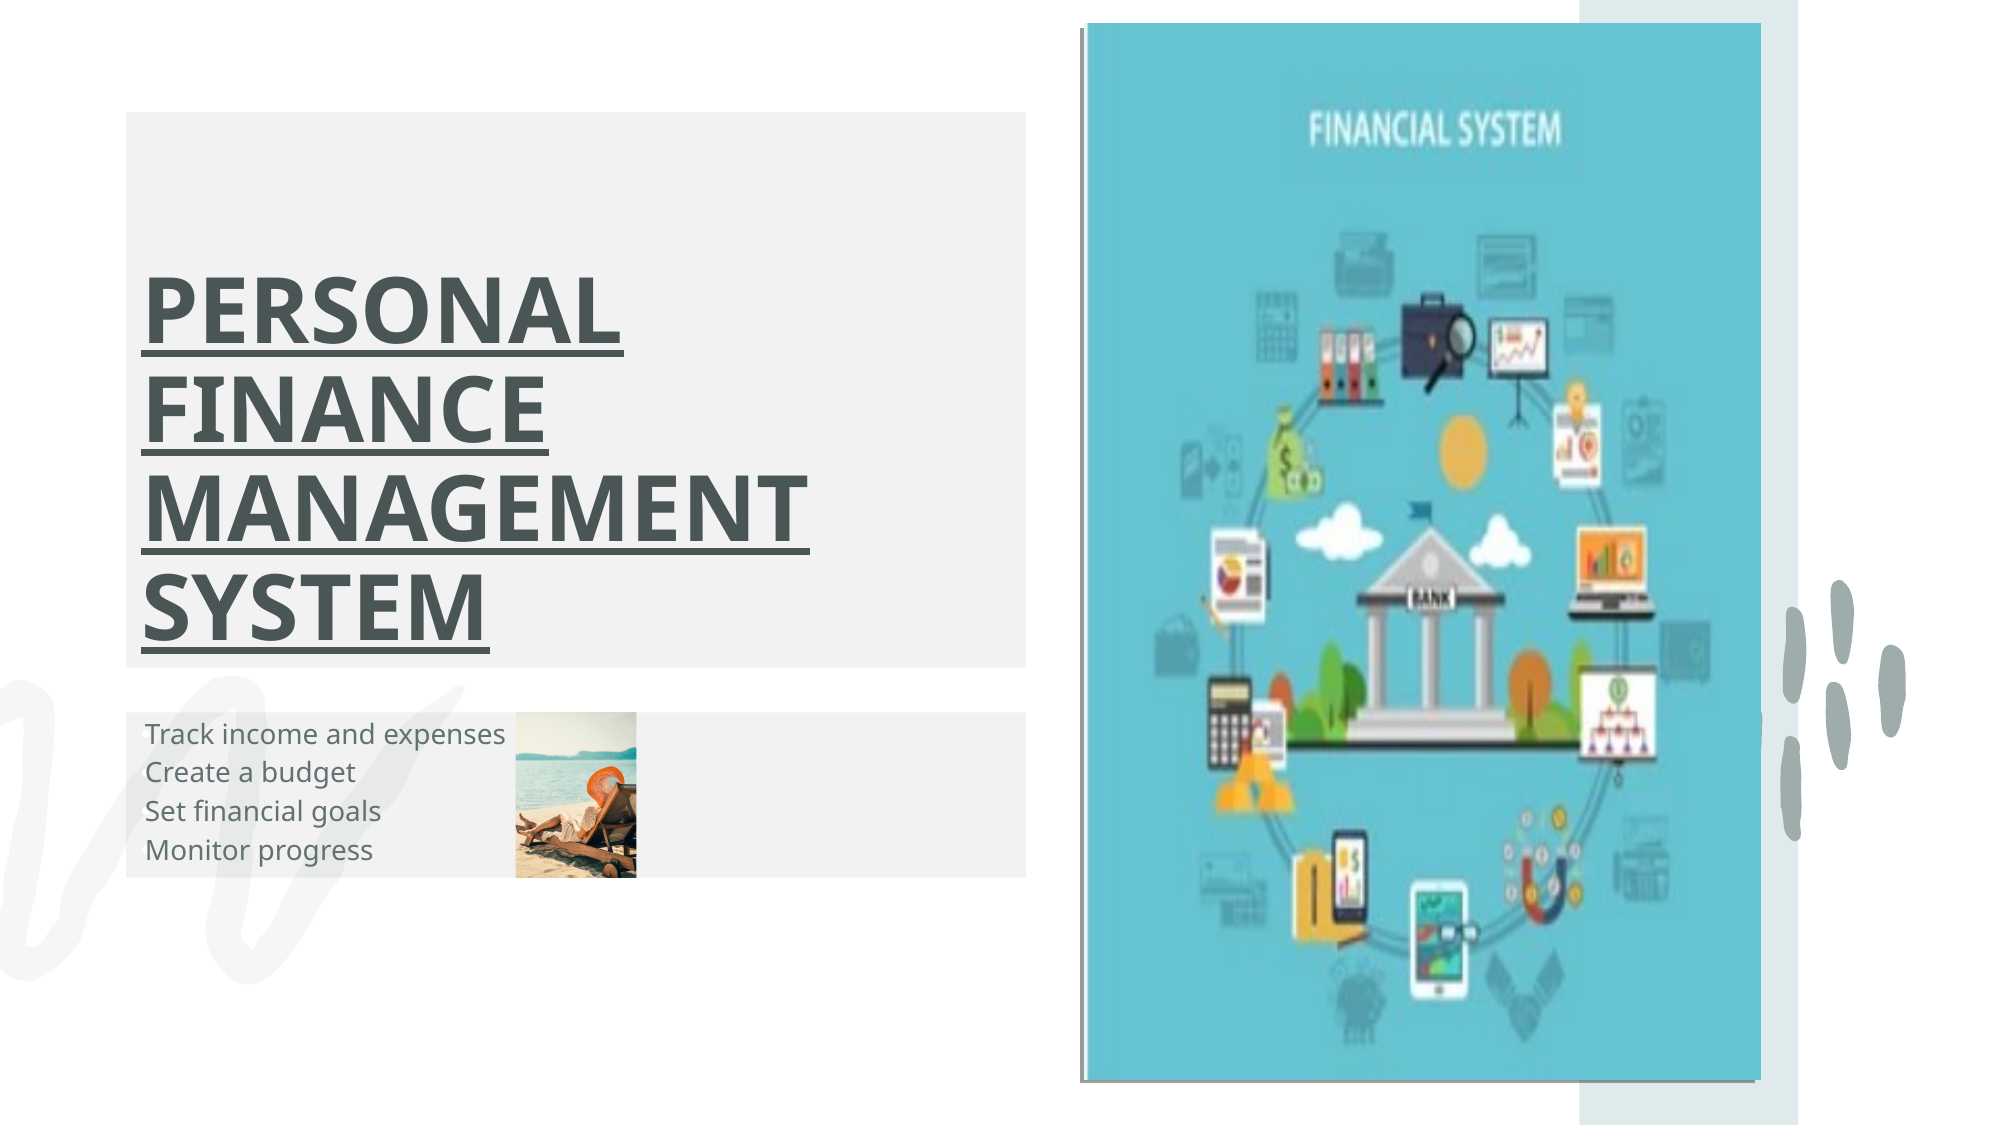

# Personal finance management system
Track income and expenses
Create a budget
Set financial goals
Monitor progress